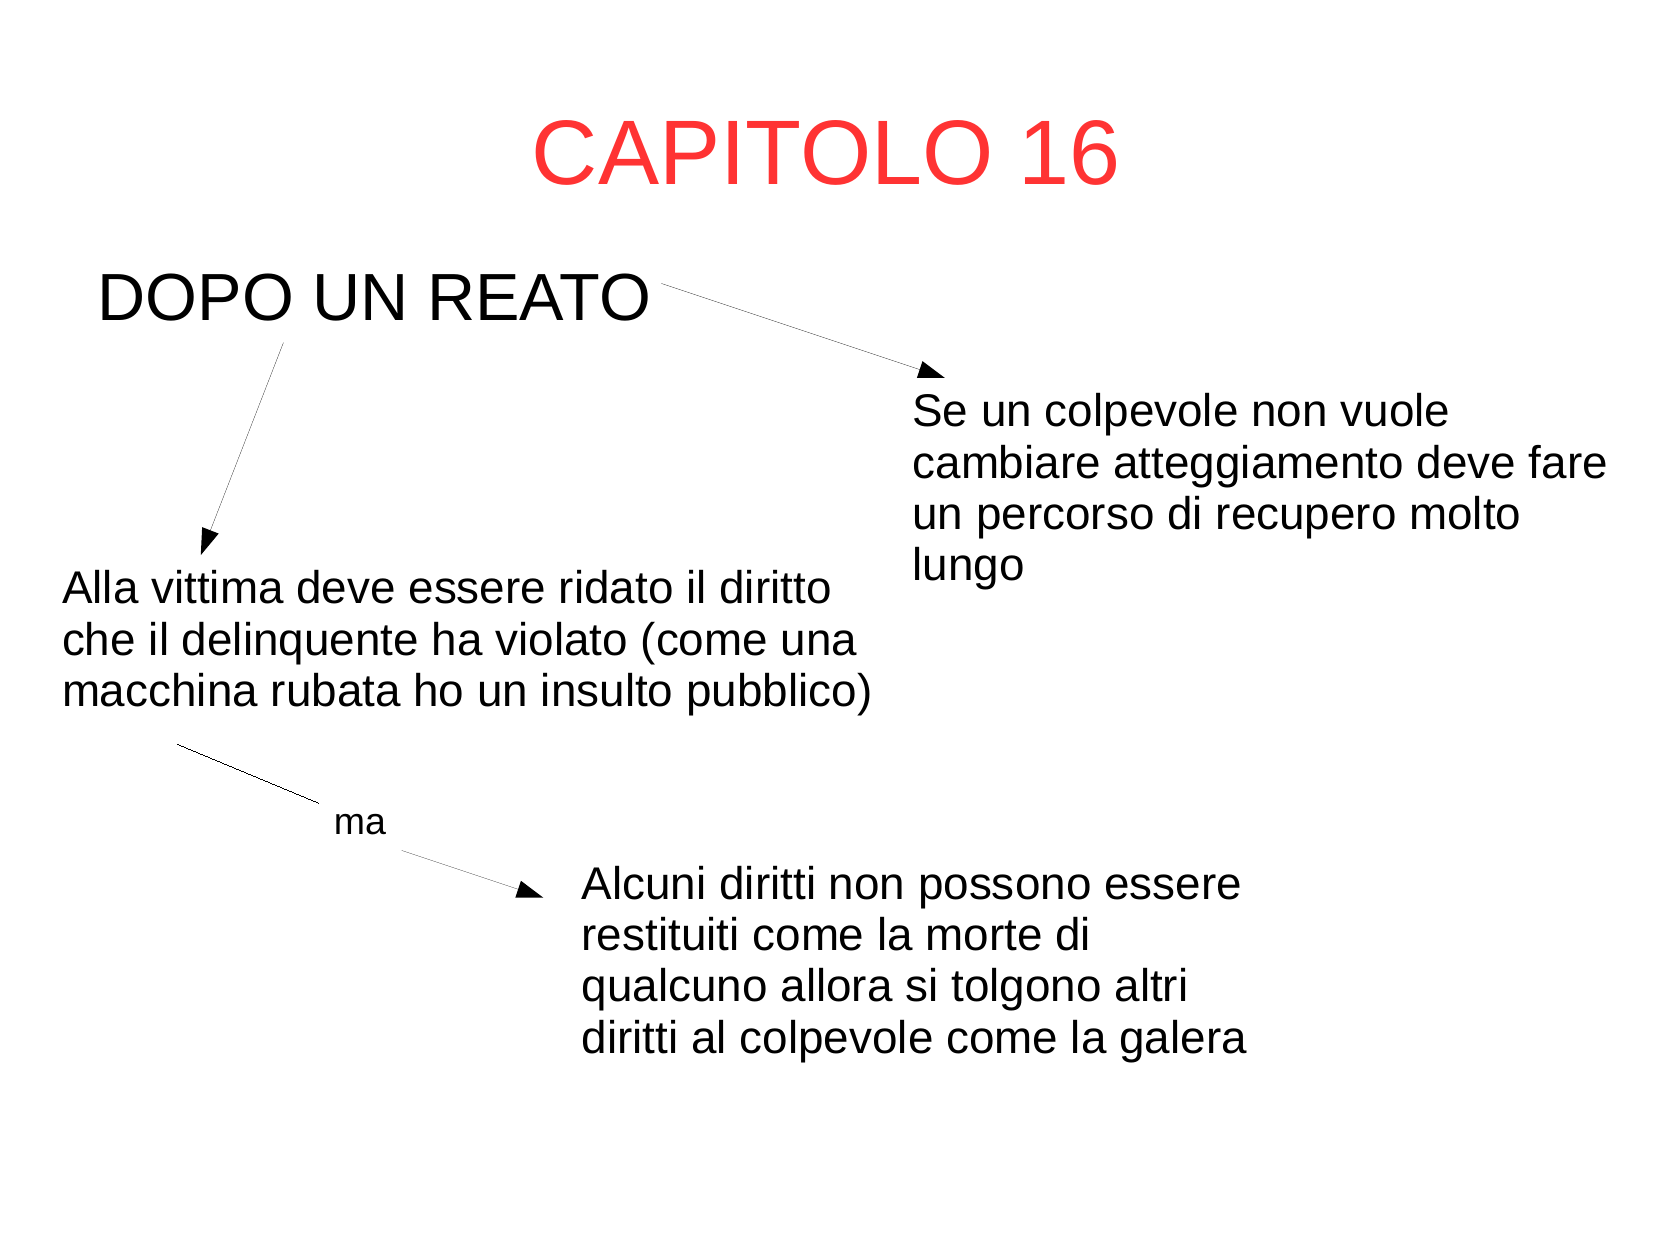

# CAPITOLO 16
DOPO UN REATO
Se un colpevole non vuole cambiare atteggiamento deve fare un percorso di recupero molto lungo
Alla vittima deve essere ridato il diritto che il delinquente ha violato (come una macchina rubata ho un insulto pubblico)
ma
Alcuni diritti non possono essere restituiti come la morte di qualcuno allora si tolgono altri diritti al colpevole come la galera